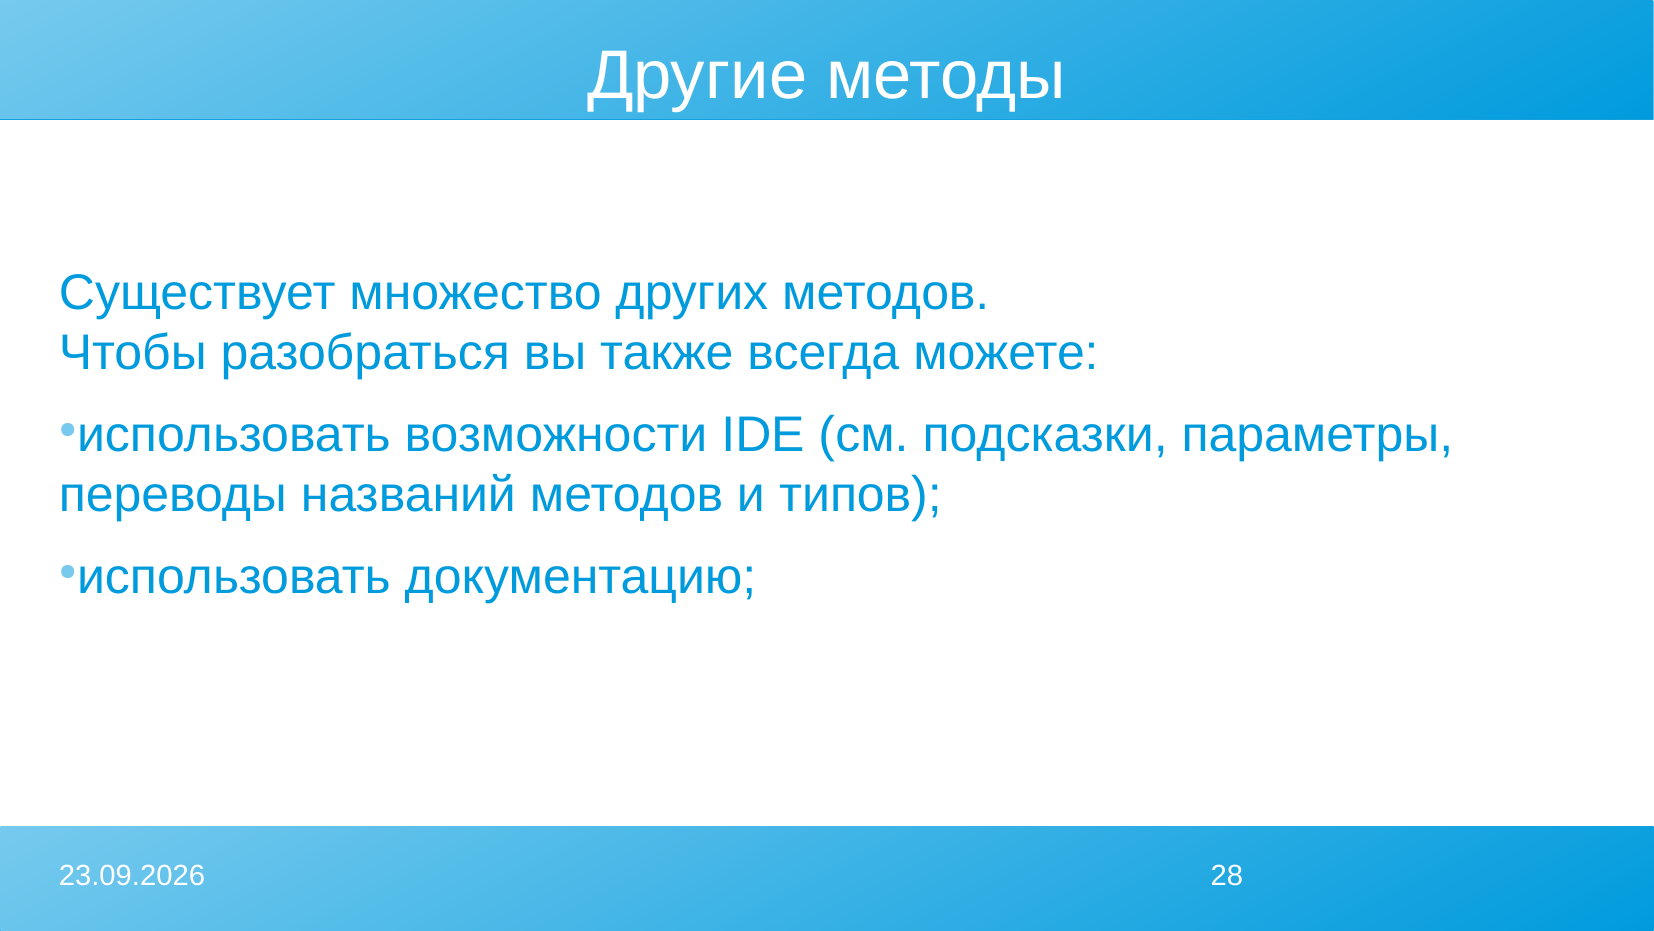

# Другие методы
Существует множество других методов.
Чтобы разобраться вы также всегда можете:
использовать возможности IDE (см. подсказки, параметры, переводы названий методов и типов);
использовать документацию;